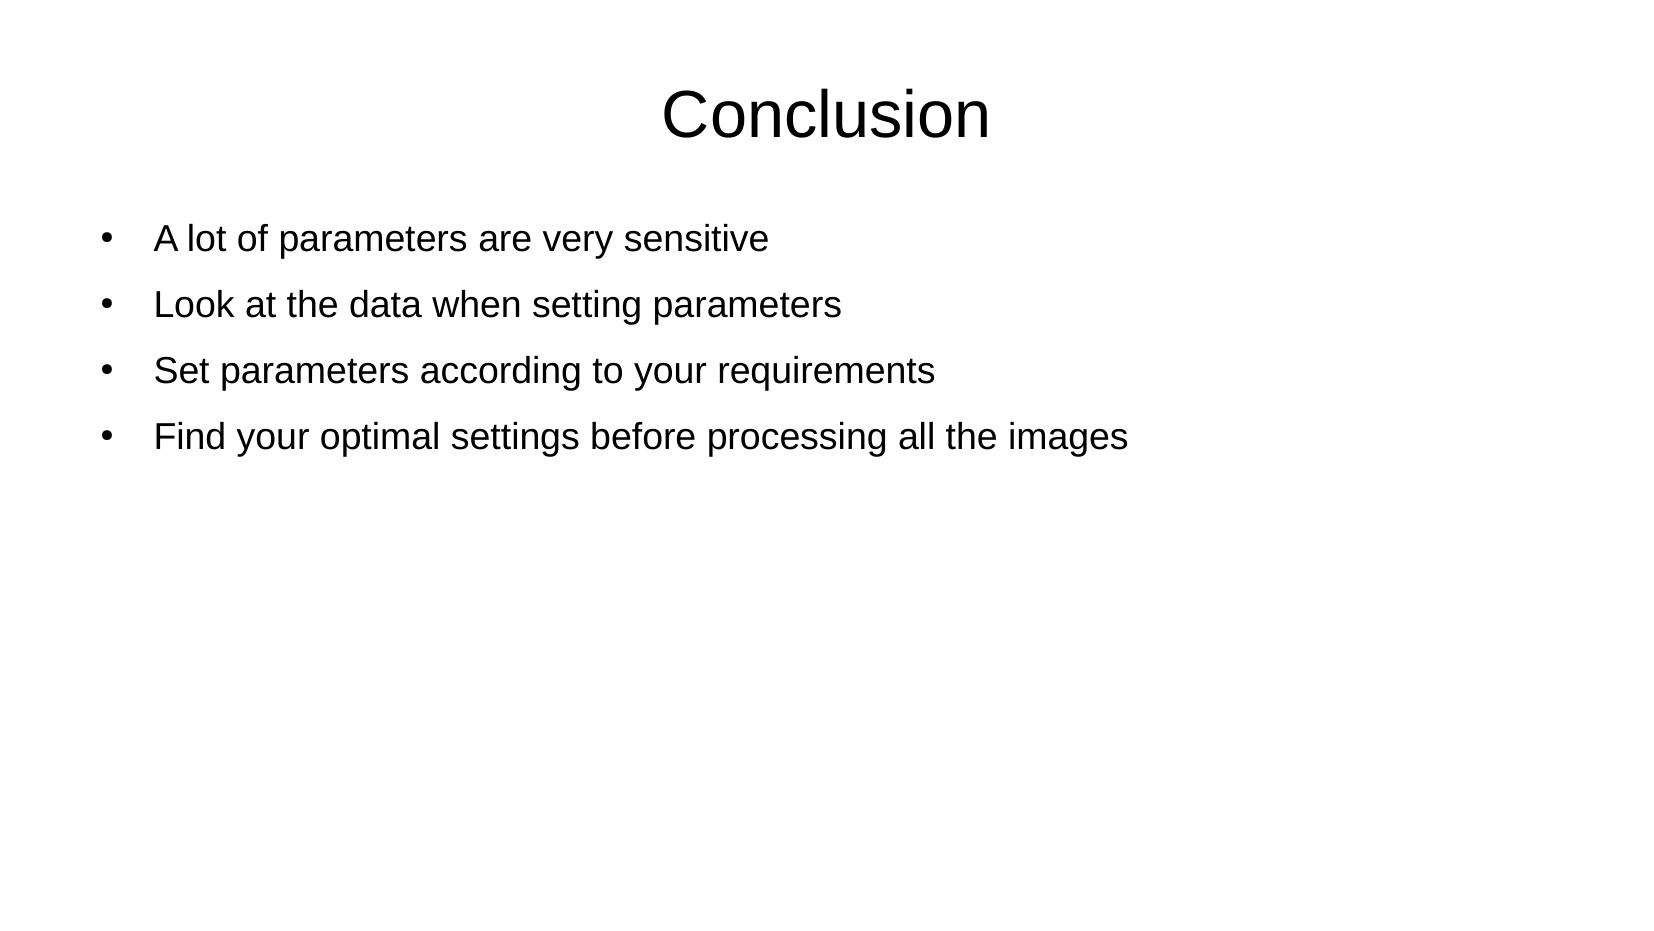

# Conclusion
A lot of parameters are very sensitive
Look at the data when setting parameters
Set parameters according to your requirements
Find your optimal settings before processing all the images